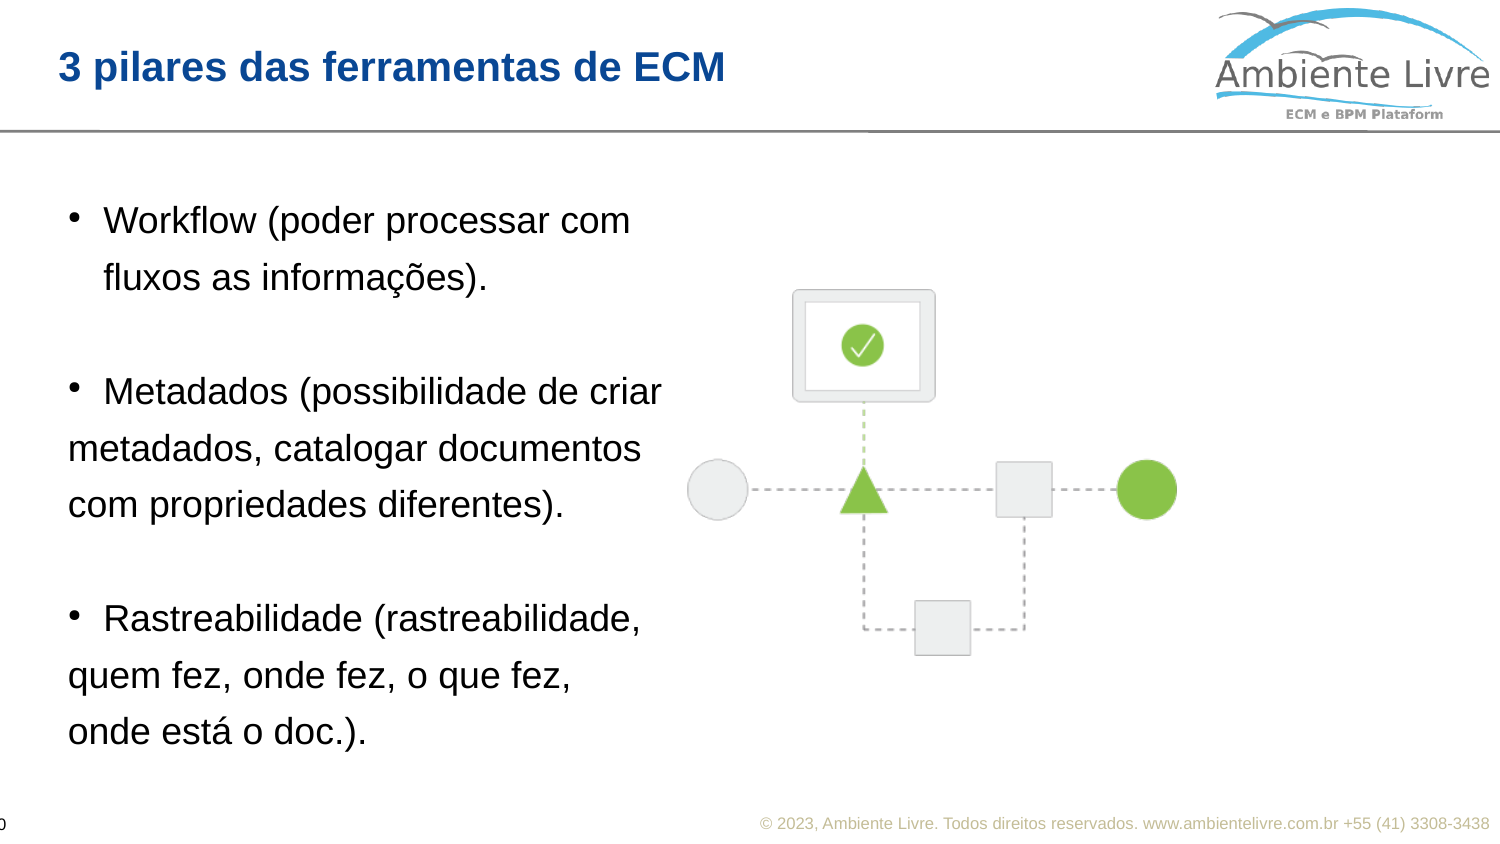

# 3 pilares das ferramentas de ECM
Workflow (poder processar com
fluxos as informações).
Metadados (possibilidade de criar
metadados, catalogar documentos
com propriedades diferentes).
Rastreabilidade (rastreabilidade,
quem fez, onde fez, o que fez,
onde está o doc.).